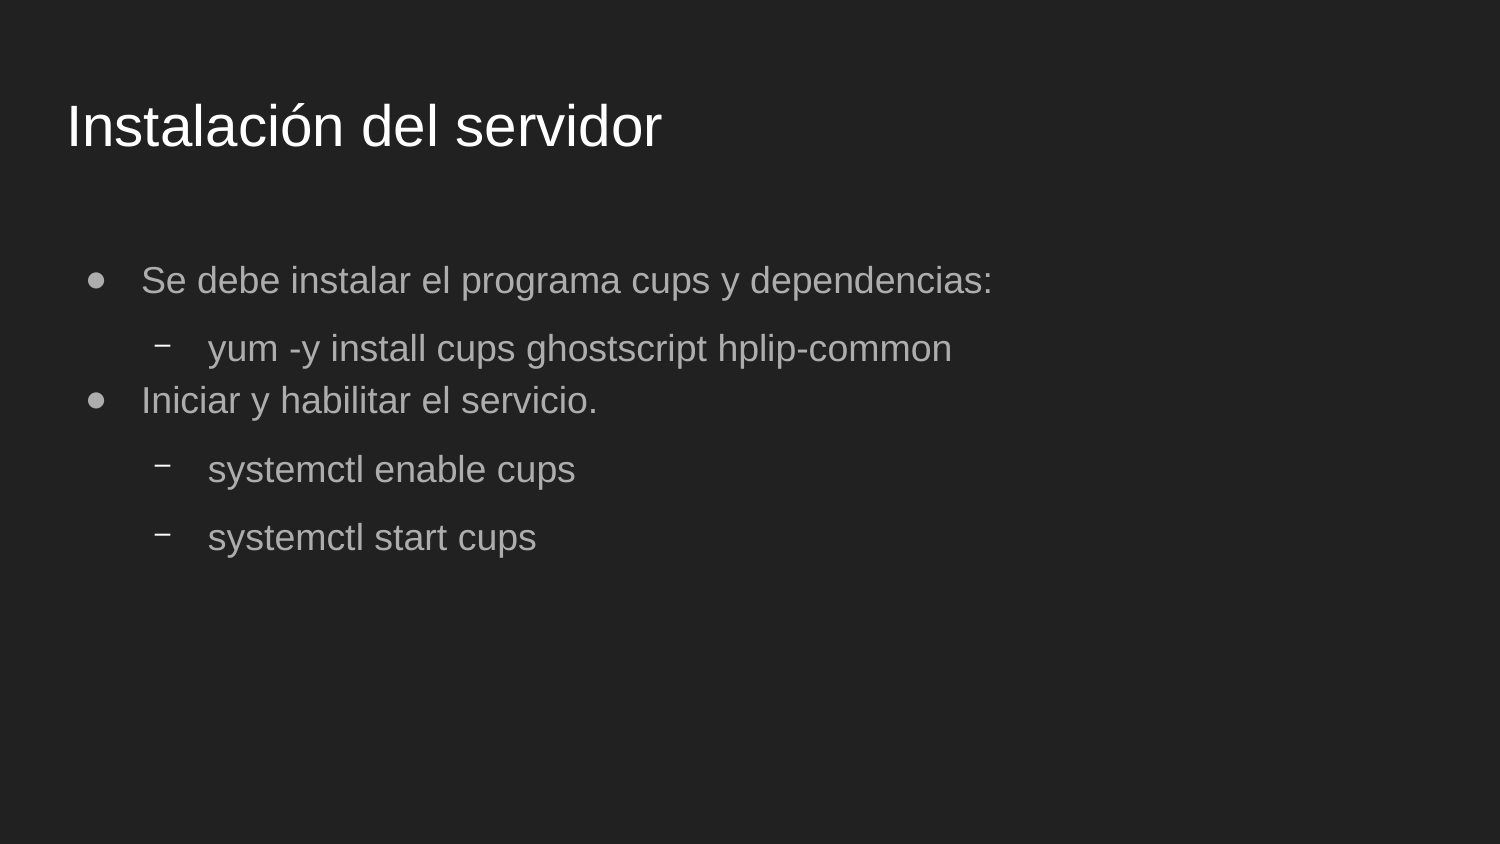

# Instalación del servidor
Se debe instalar el programa cups y dependencias:
yum -y install cups ghostscript hplip-common
Iniciar y habilitar el servicio.
systemctl enable cups
systemctl start cups